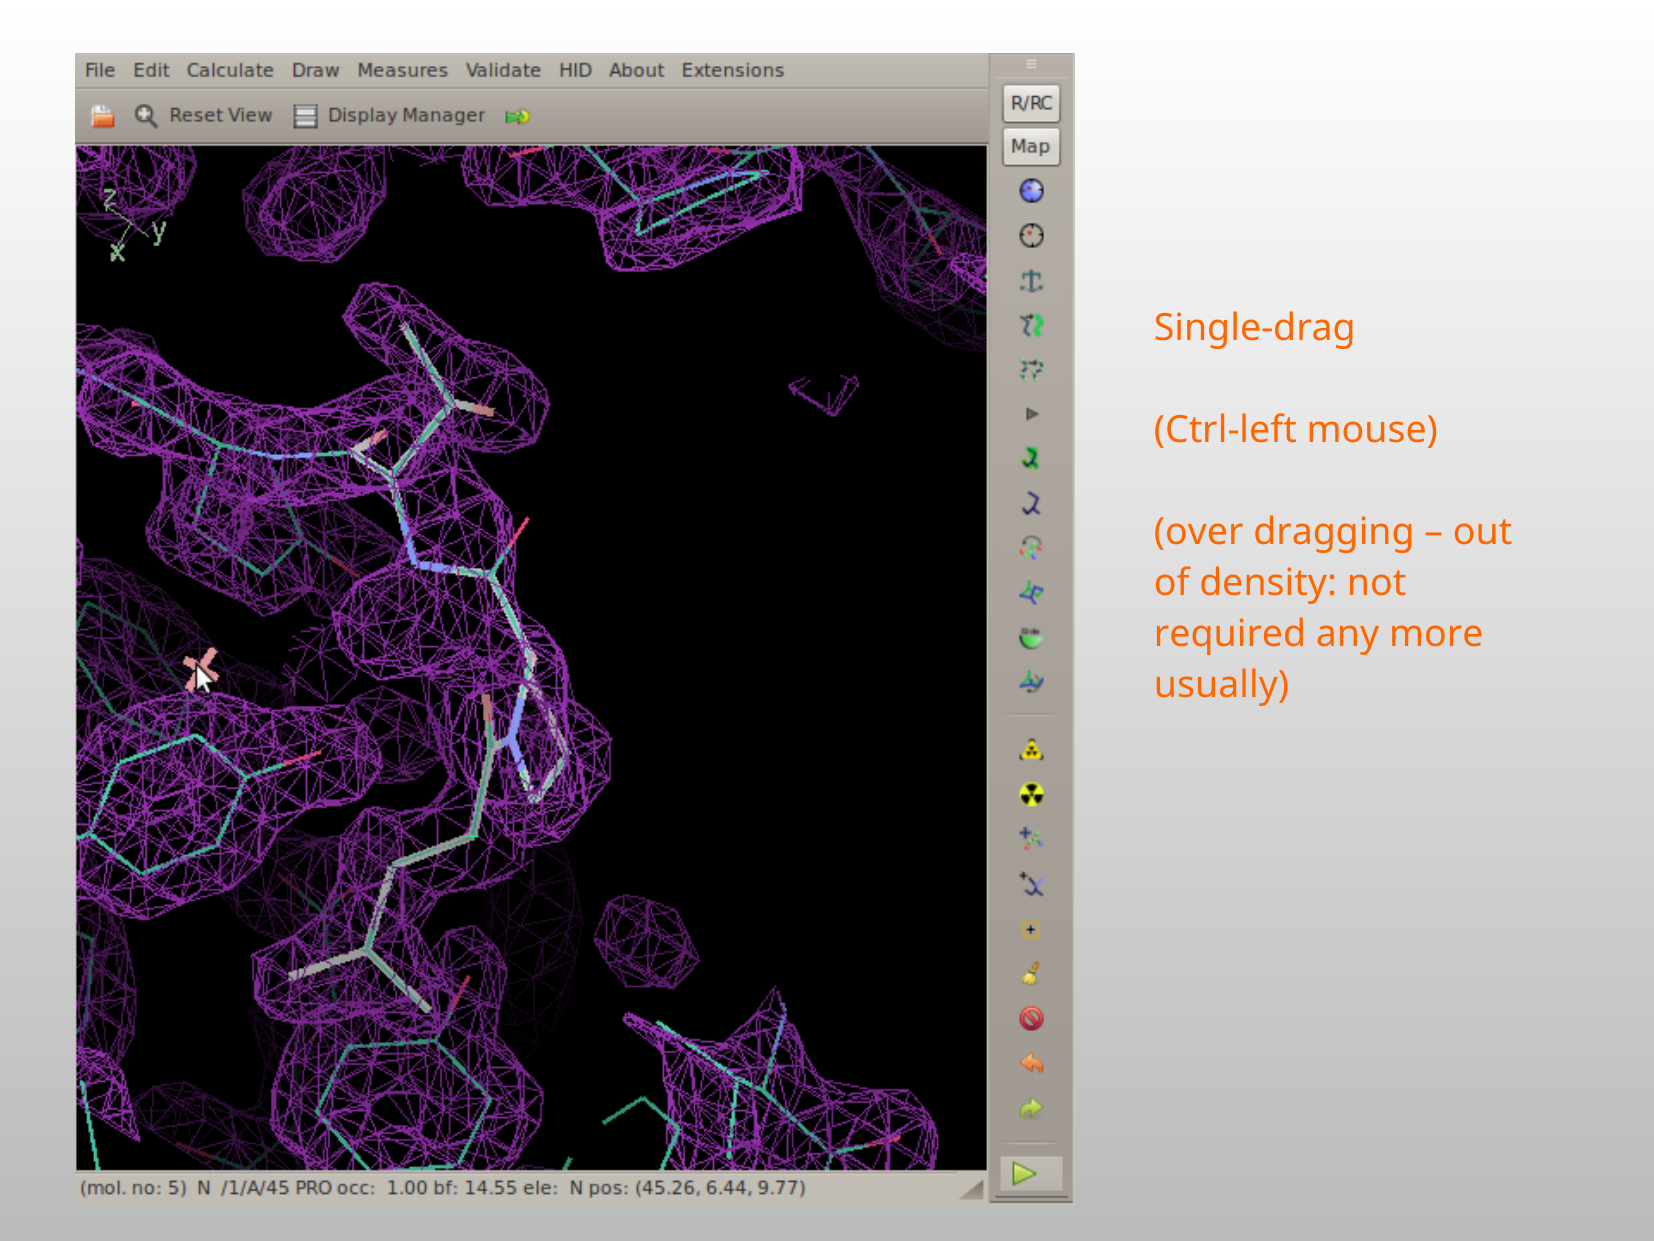

Single-drag
(Ctrl-left mouse)
(over dragging – out of density: not required any more usually)